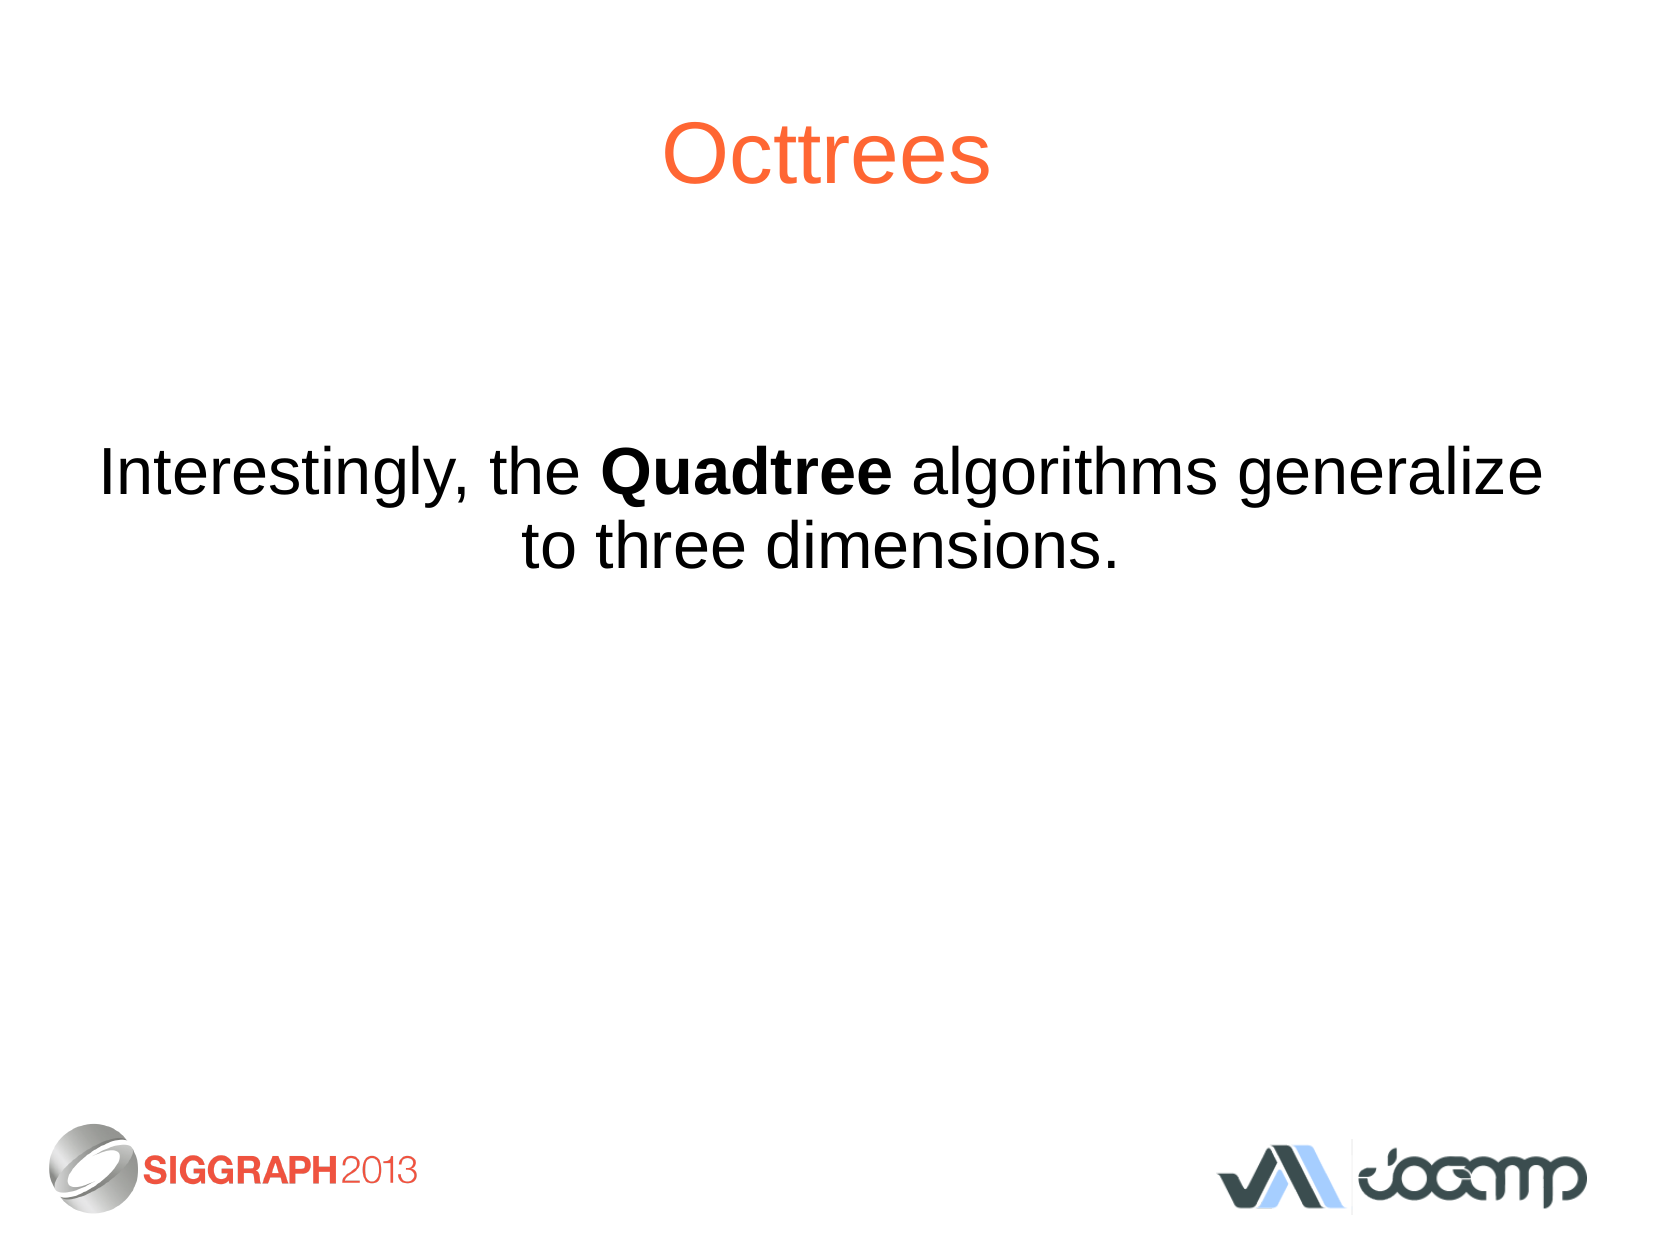

Interestingly, the Quadtree algorithms generalize to three dimensions.
# Octtrees